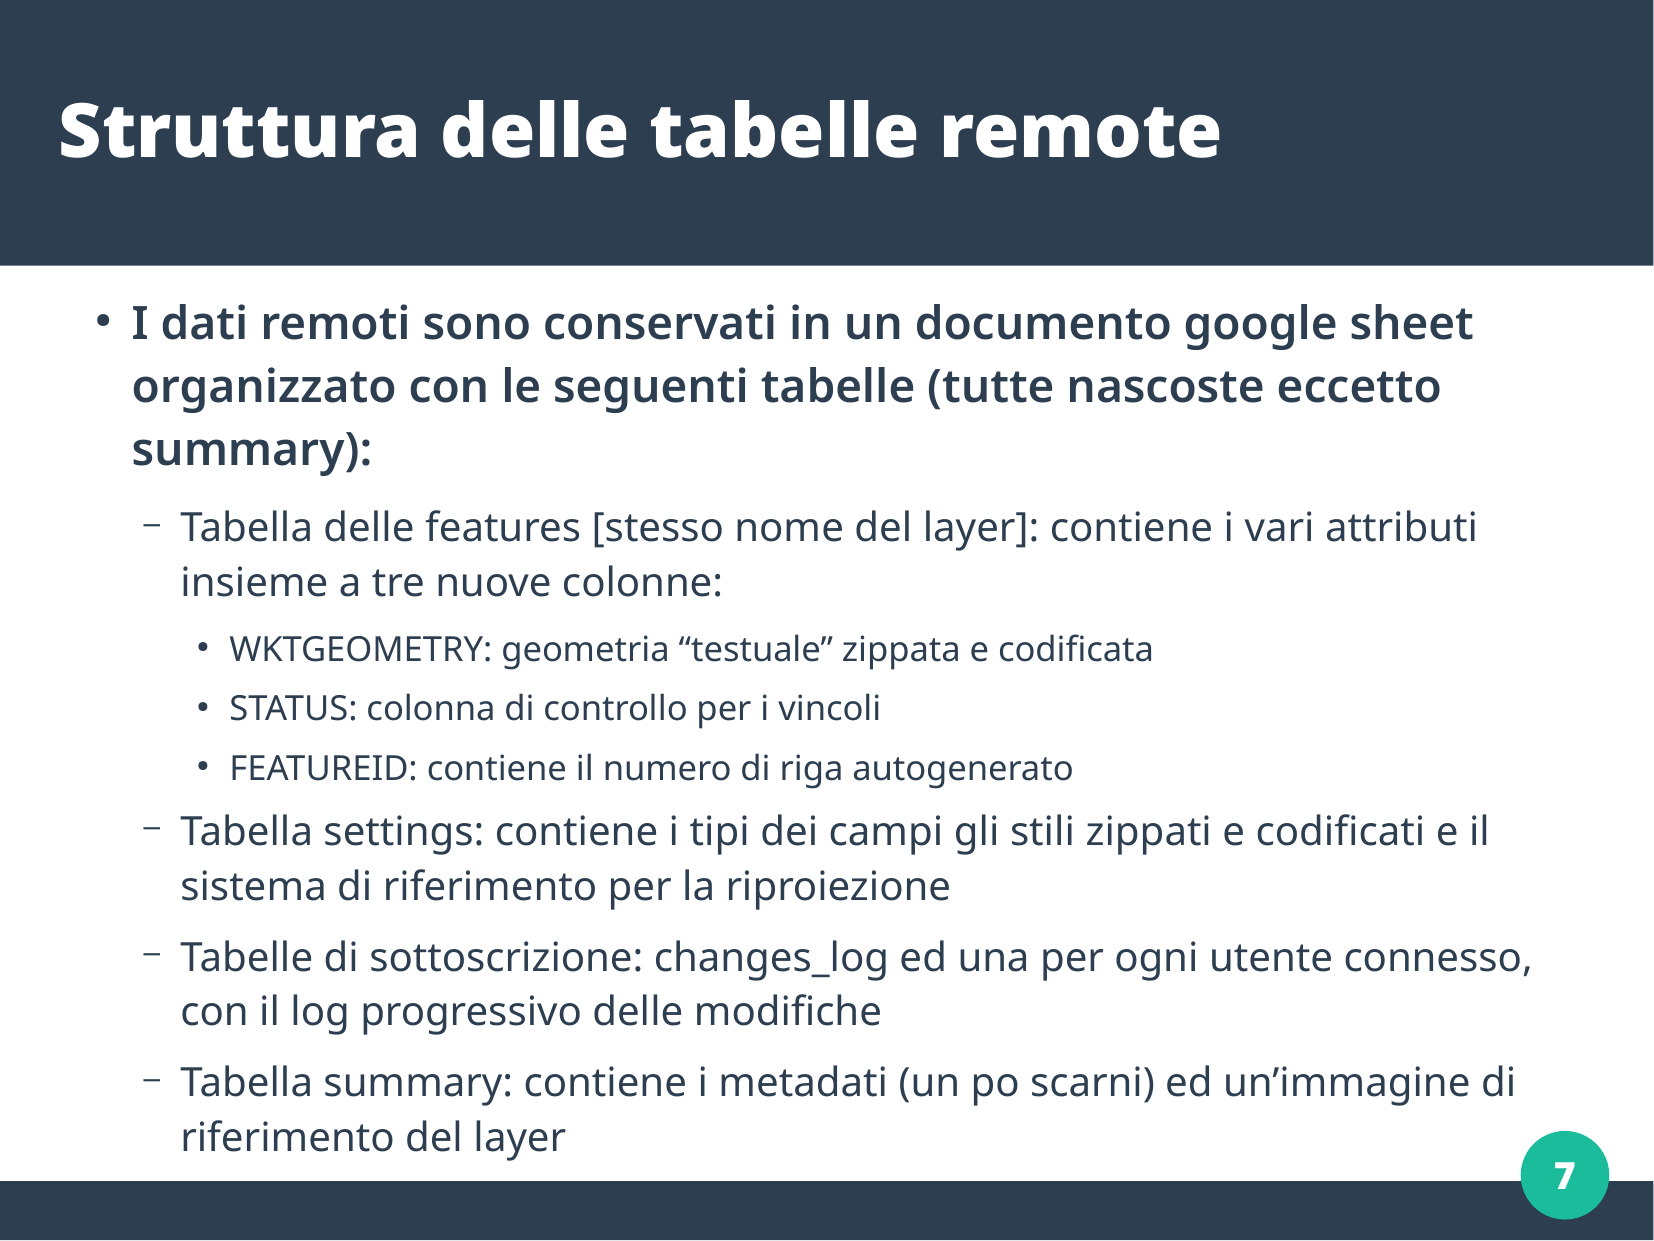

# Struttura delle tabelle remote
I dati remoti sono conservati in un documento google sheet organizzato con le seguenti tabelle (tutte nascoste eccetto summary):
Tabella delle features [stesso nome del layer]: contiene i vari attributi insieme a tre nuove colonne:
WKTGEOMETRY: geometria “testuale” zippata e codificata
STATUS: colonna di controllo per i vincoli
FEATUREID: contiene il numero di riga autogenerato
Tabella settings: contiene i tipi dei campi gli stili zippati e codificati e il sistema di riferimento per la riproiezione
Tabelle di sottoscrizione: changes_log ed una per ogni utente connesso, con il log progressivo delle modifiche
Tabella summary: contiene i metadati (un po scarni) ed un’immagine di riferimento del layer